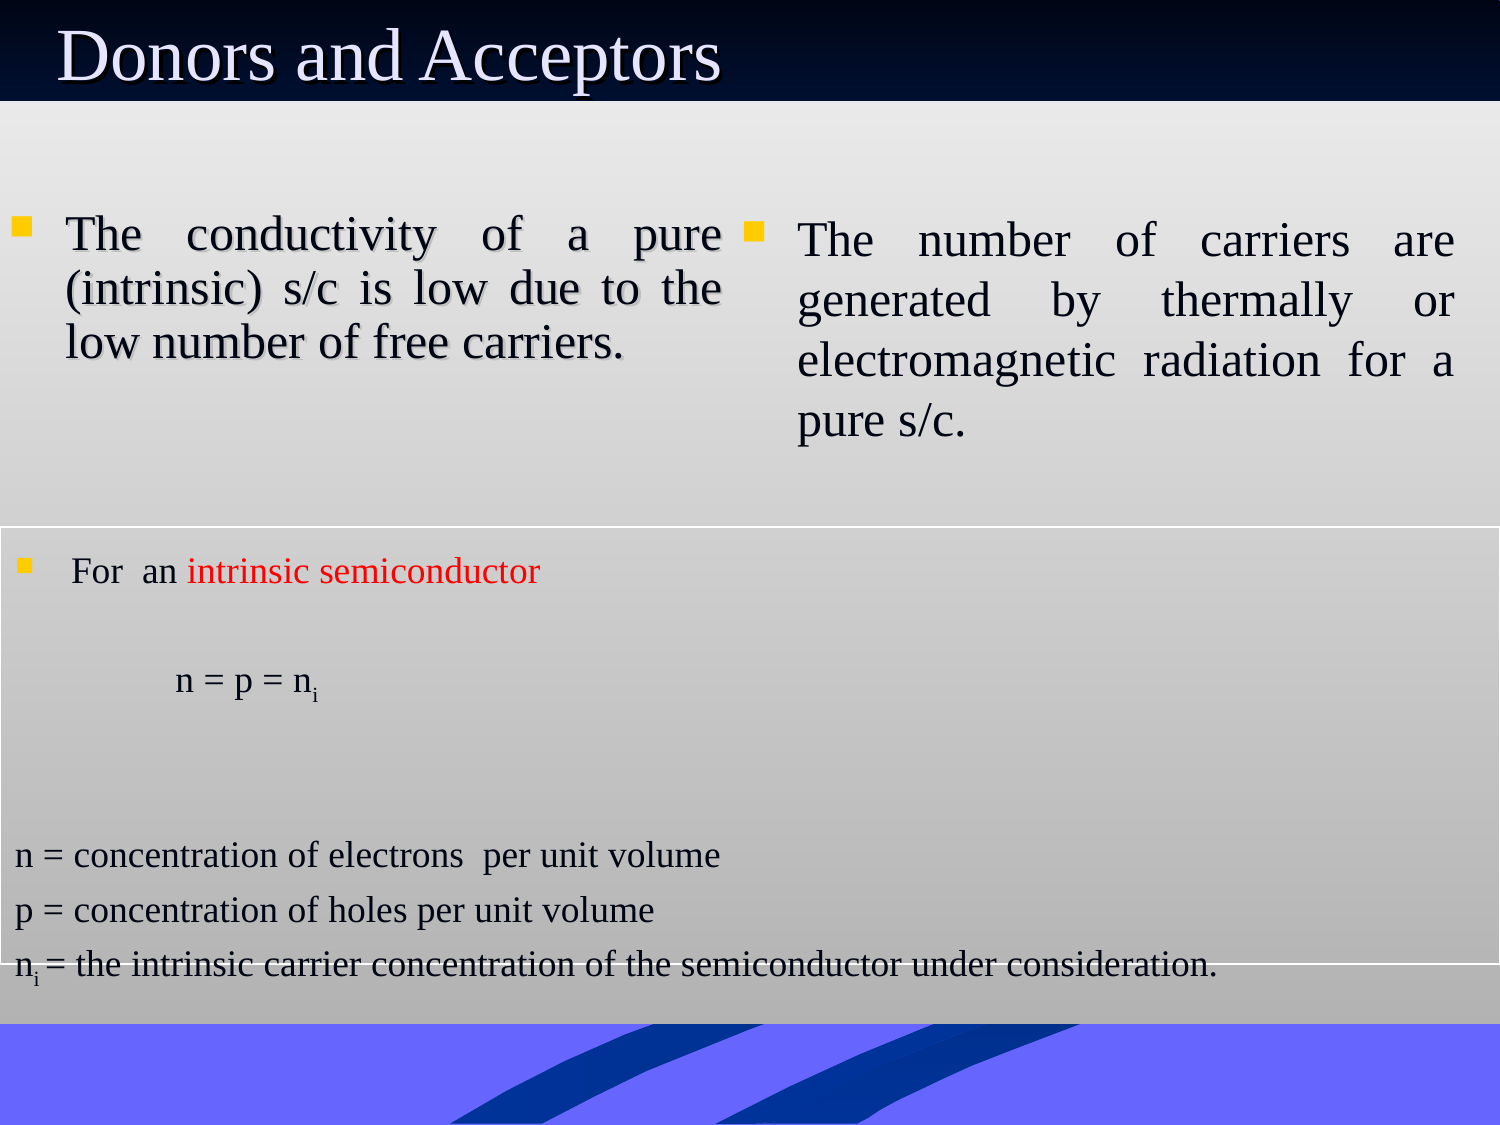

# Donors and Acceptors
The number of carriers are generated by thermally or electromagnetic radiation for a pure s/c.
The conductivity of a pure (intrinsic) s/c is low due to the low number of free carriers.
For an intrinsic semiconductor
 	 n = p = ni
n = concentration of electrons per unit volume
p = concentration of holes per unit volume
ni = the intrinsic carrier concentration of the semiconductor under consideration.